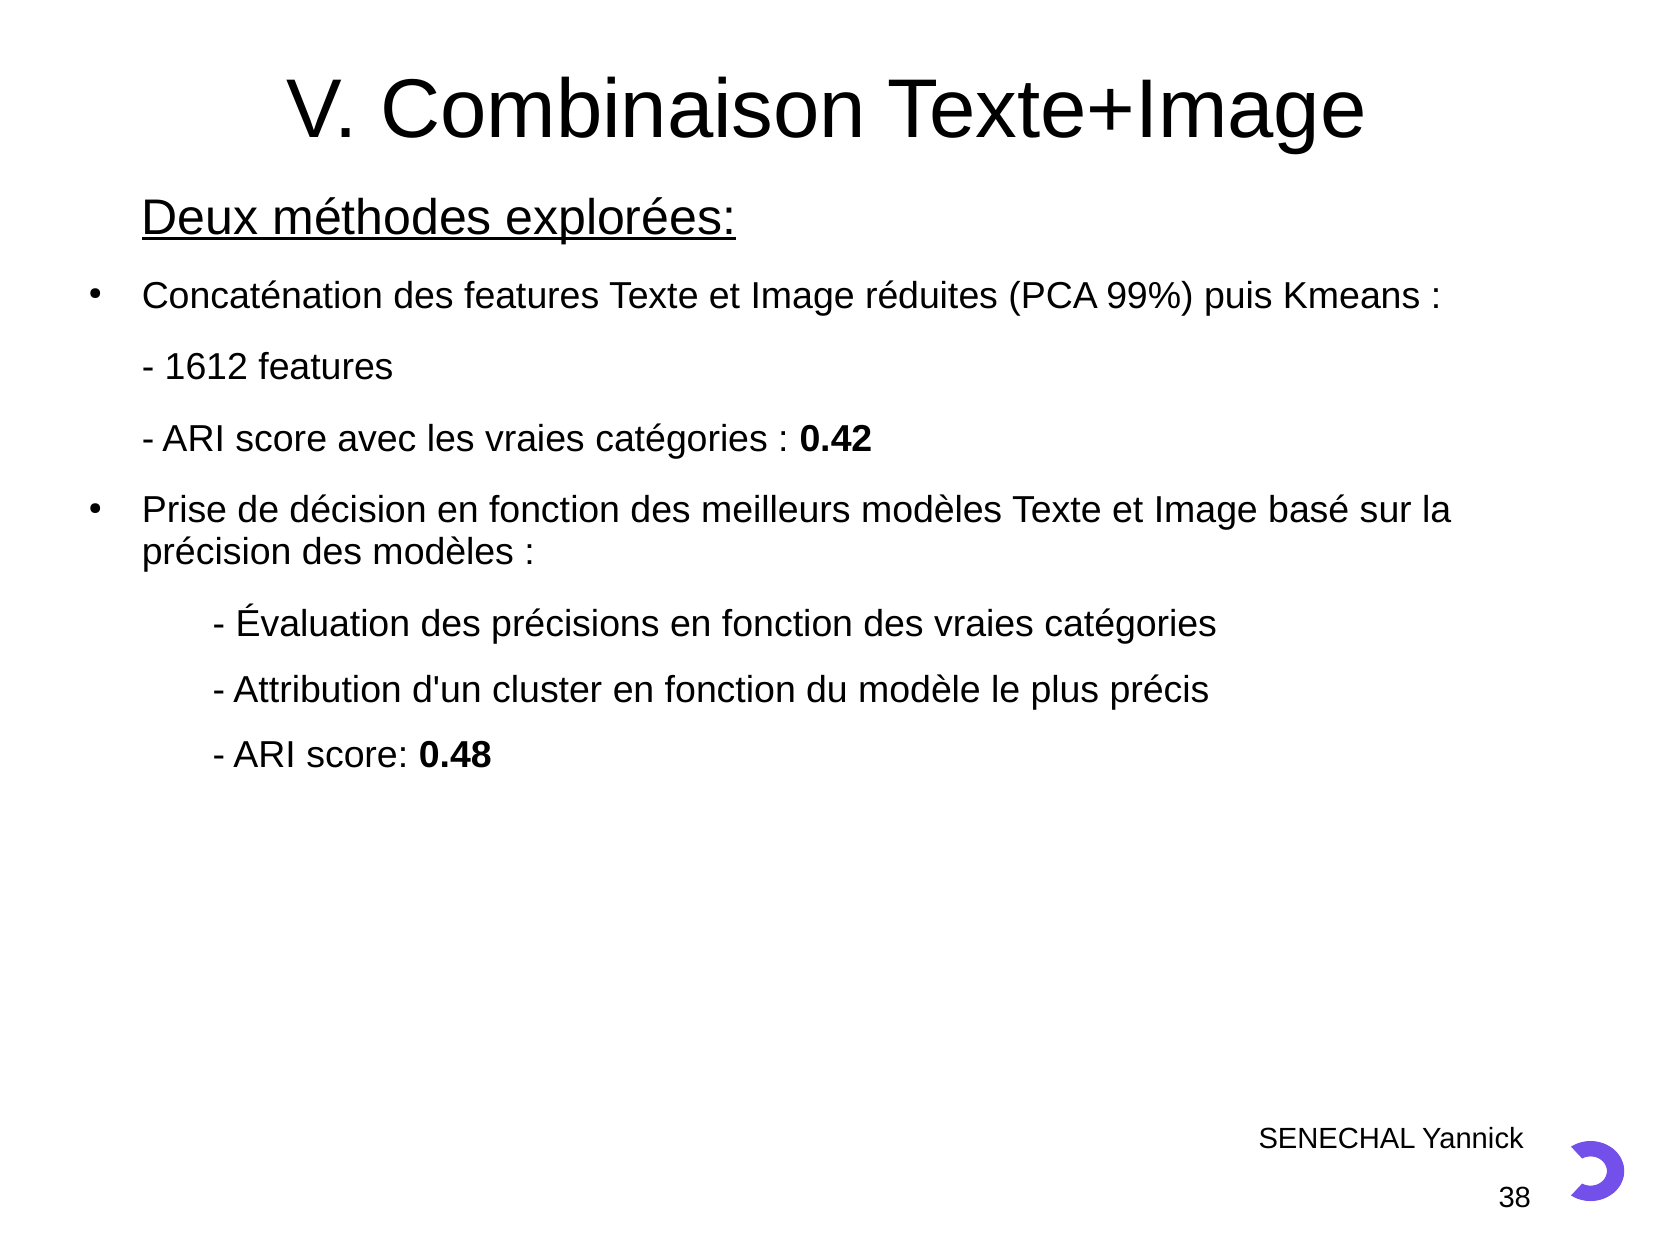

# V. Combinaison Texte+Image
Deux méthodes explorées:
Concaténation des features Texte et Image réduites (PCA 99%) puis Kmeans :
- 1612 features
- ARI score avec les vraies catégories : 0.42
Prise de décision en fonction des meilleurs modèles Texte et Image basé sur la précision des modèles :
- Évaluation des précisions en fonction des vraies catégories
- Attribution d'un cluster en fonction du modèle le plus précis
- ARI score: 0.48
SENECHAL Yannick
38